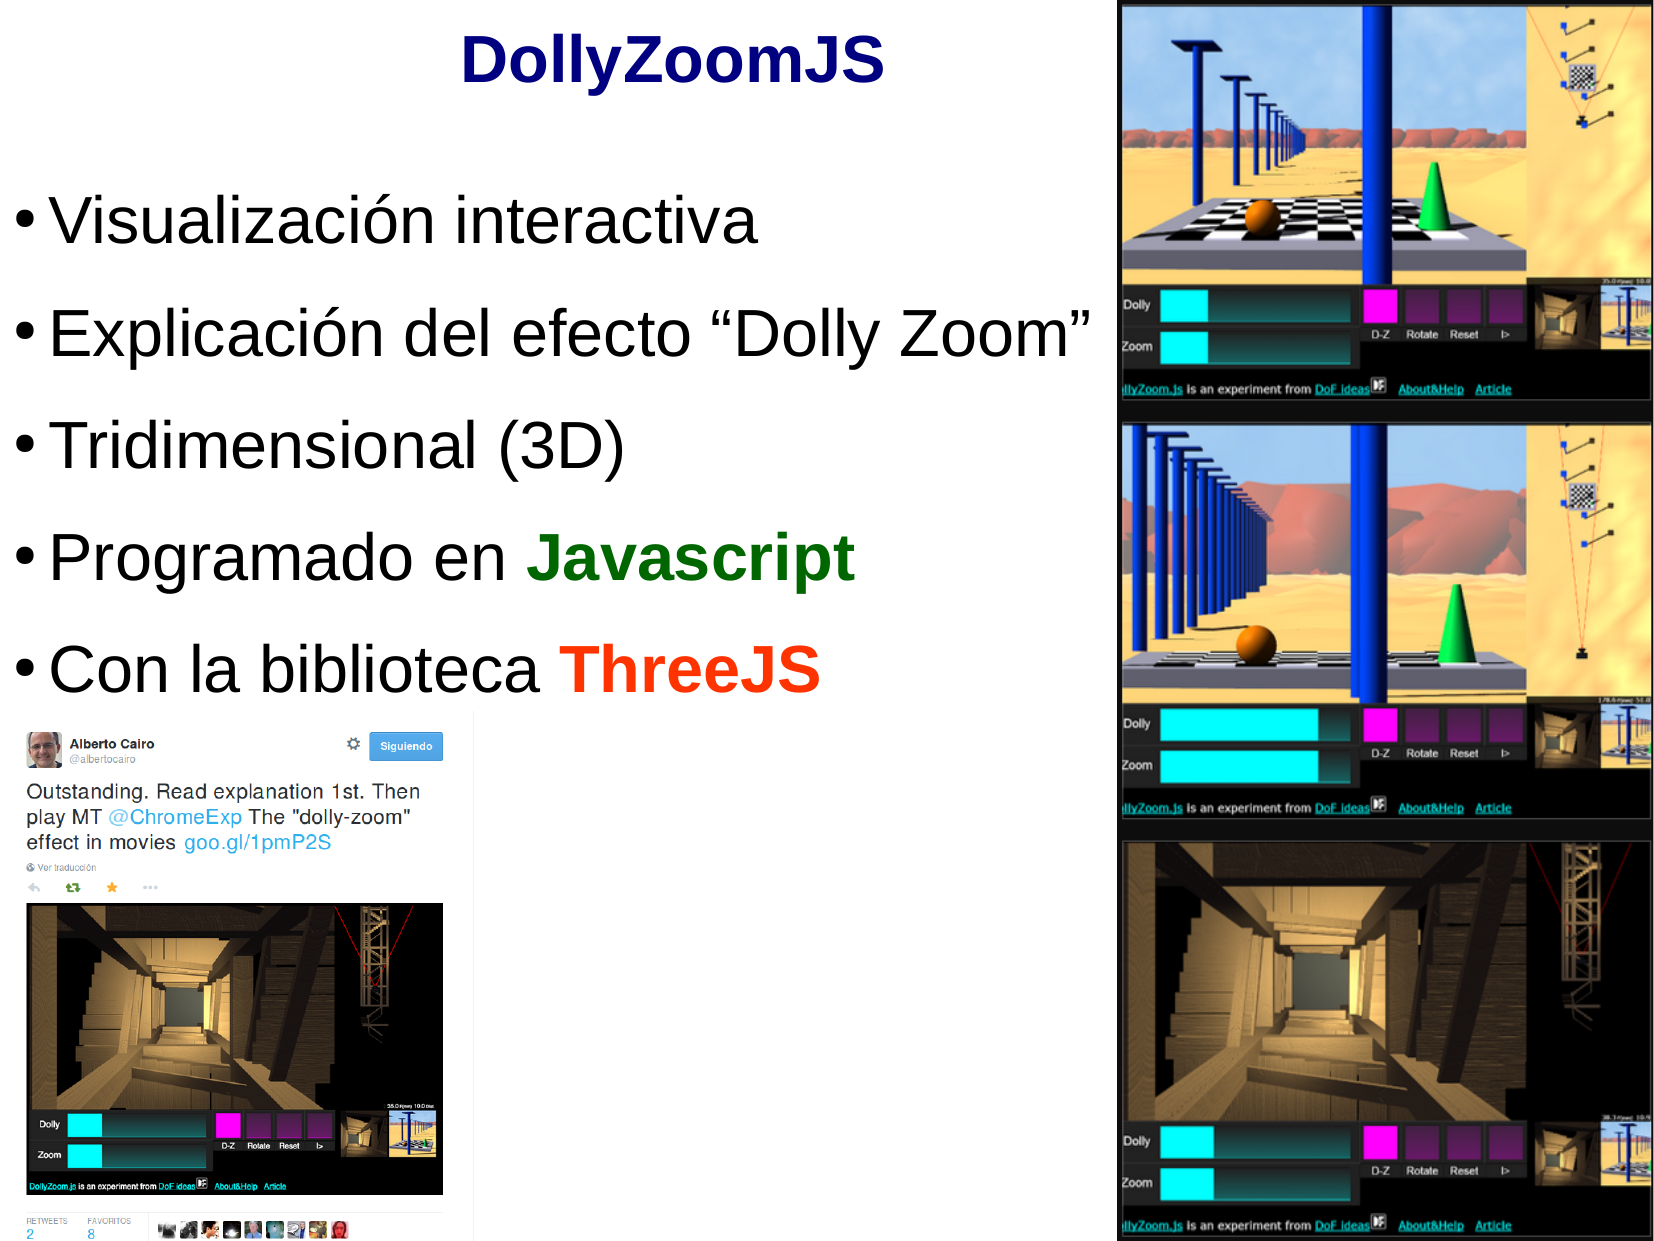

DollyZoomJS
Visualización interactiva
Explicación del efecto “Dolly Zoom”
Tridimensional (3D)
Programado en Javascript
Con la biblioteca ThreeJS